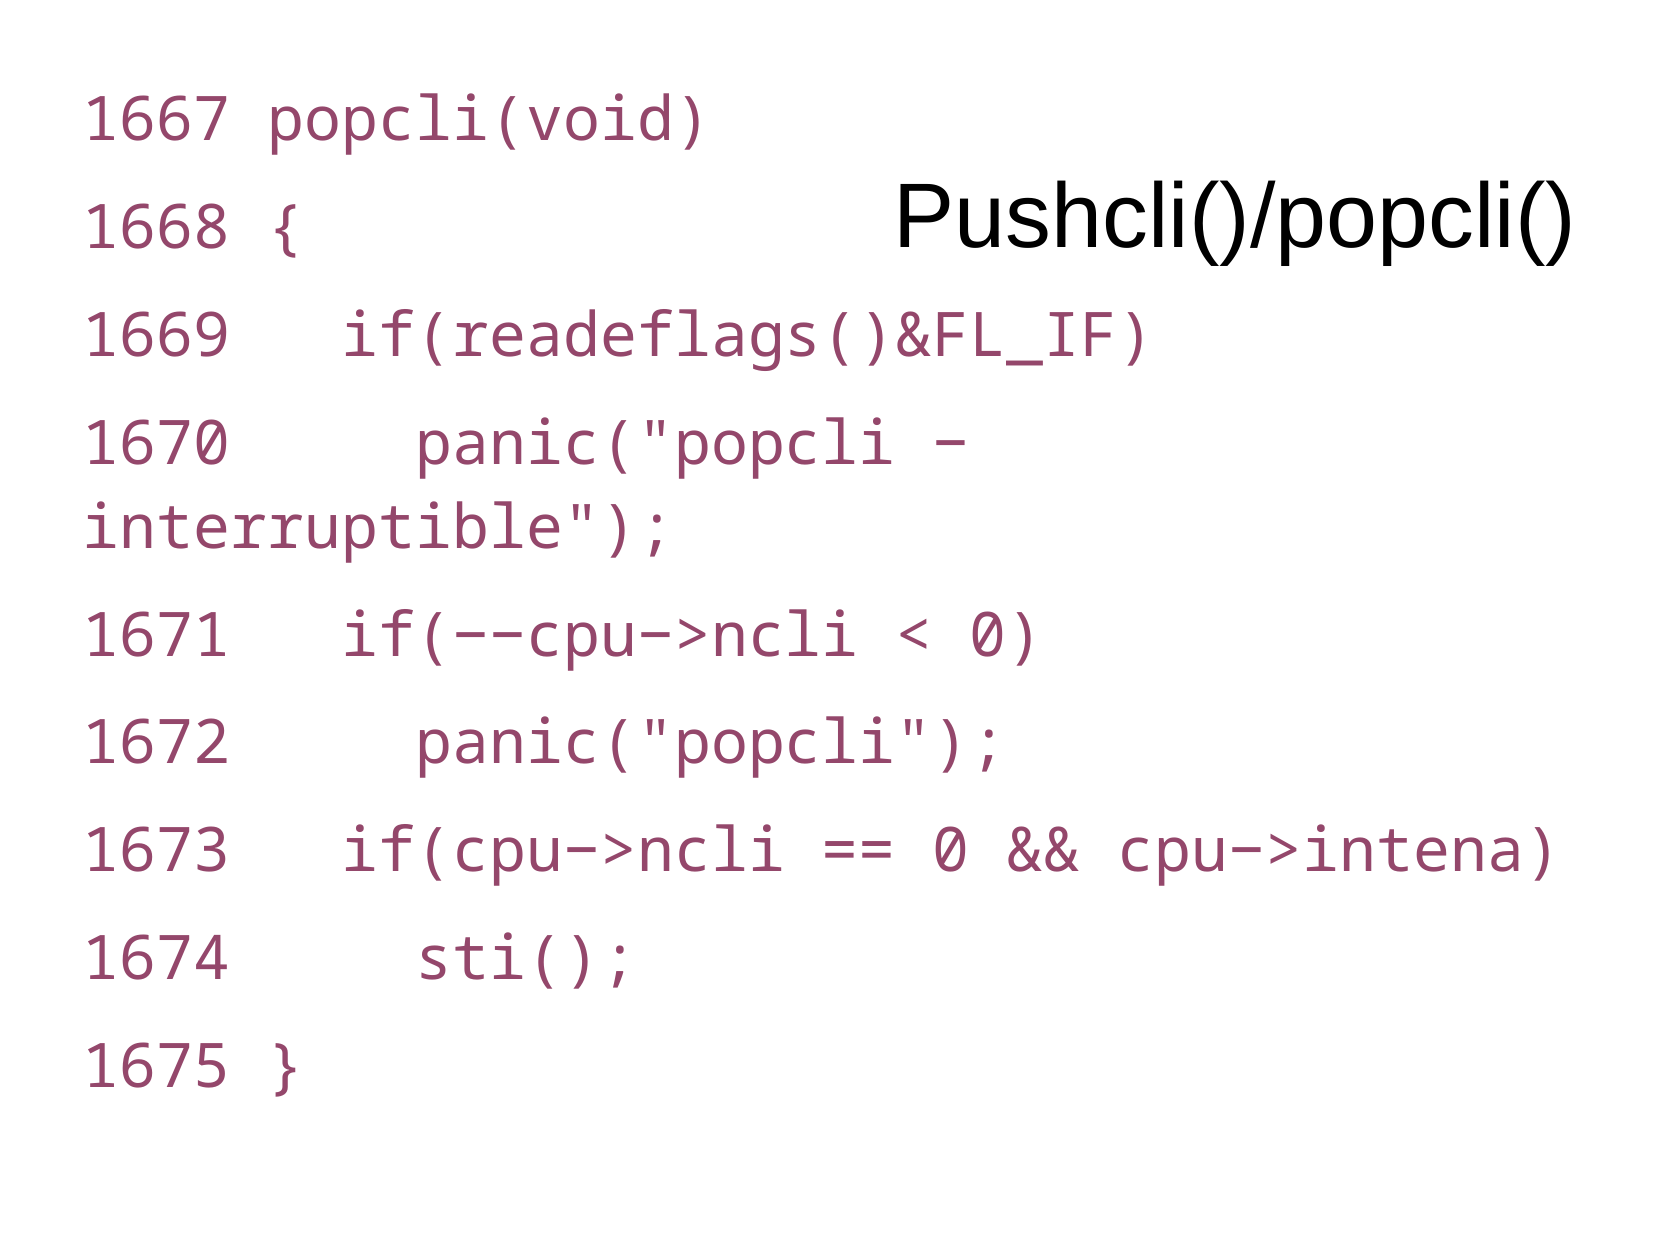

# 1667 popcli(void)
1668 {
1669 if(readeflags()&FL_IF)
1670 panic("popcli − interruptible");
1671 if(−−cpu−>ncli < 0)
1672 panic("popcli");
1673 if(cpu−>ncli == 0 && cpu−>intena)
1674 sti();
1675 }
Pushcli()/popcli()